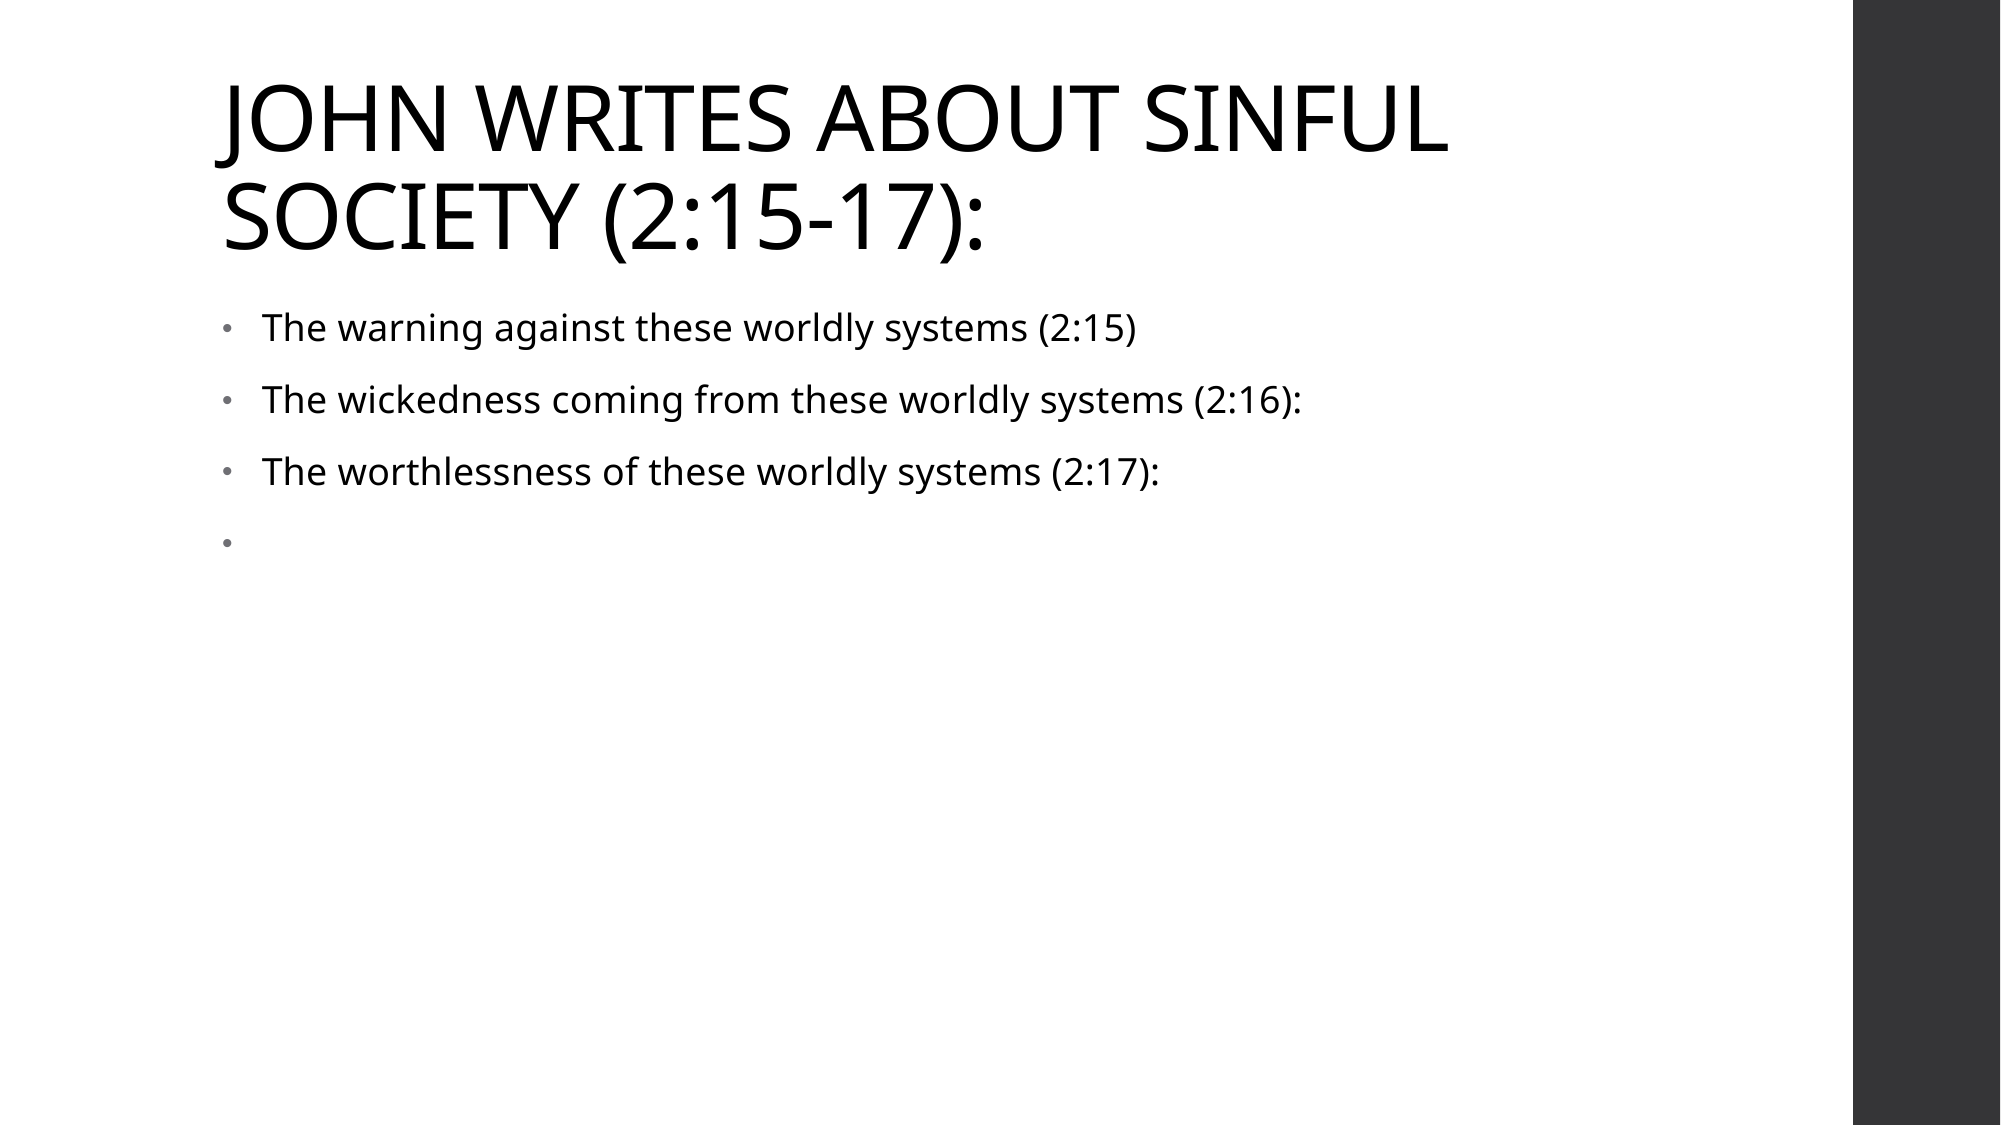

# JOHN WRITES ABOUT SINFUL SOCIETY (2:15-17):
 The warning against these worldly systems (2:15)
 The wickedness coming from these worldly systems (2:16):
 The worthlessness of these worldly systems (2:17):